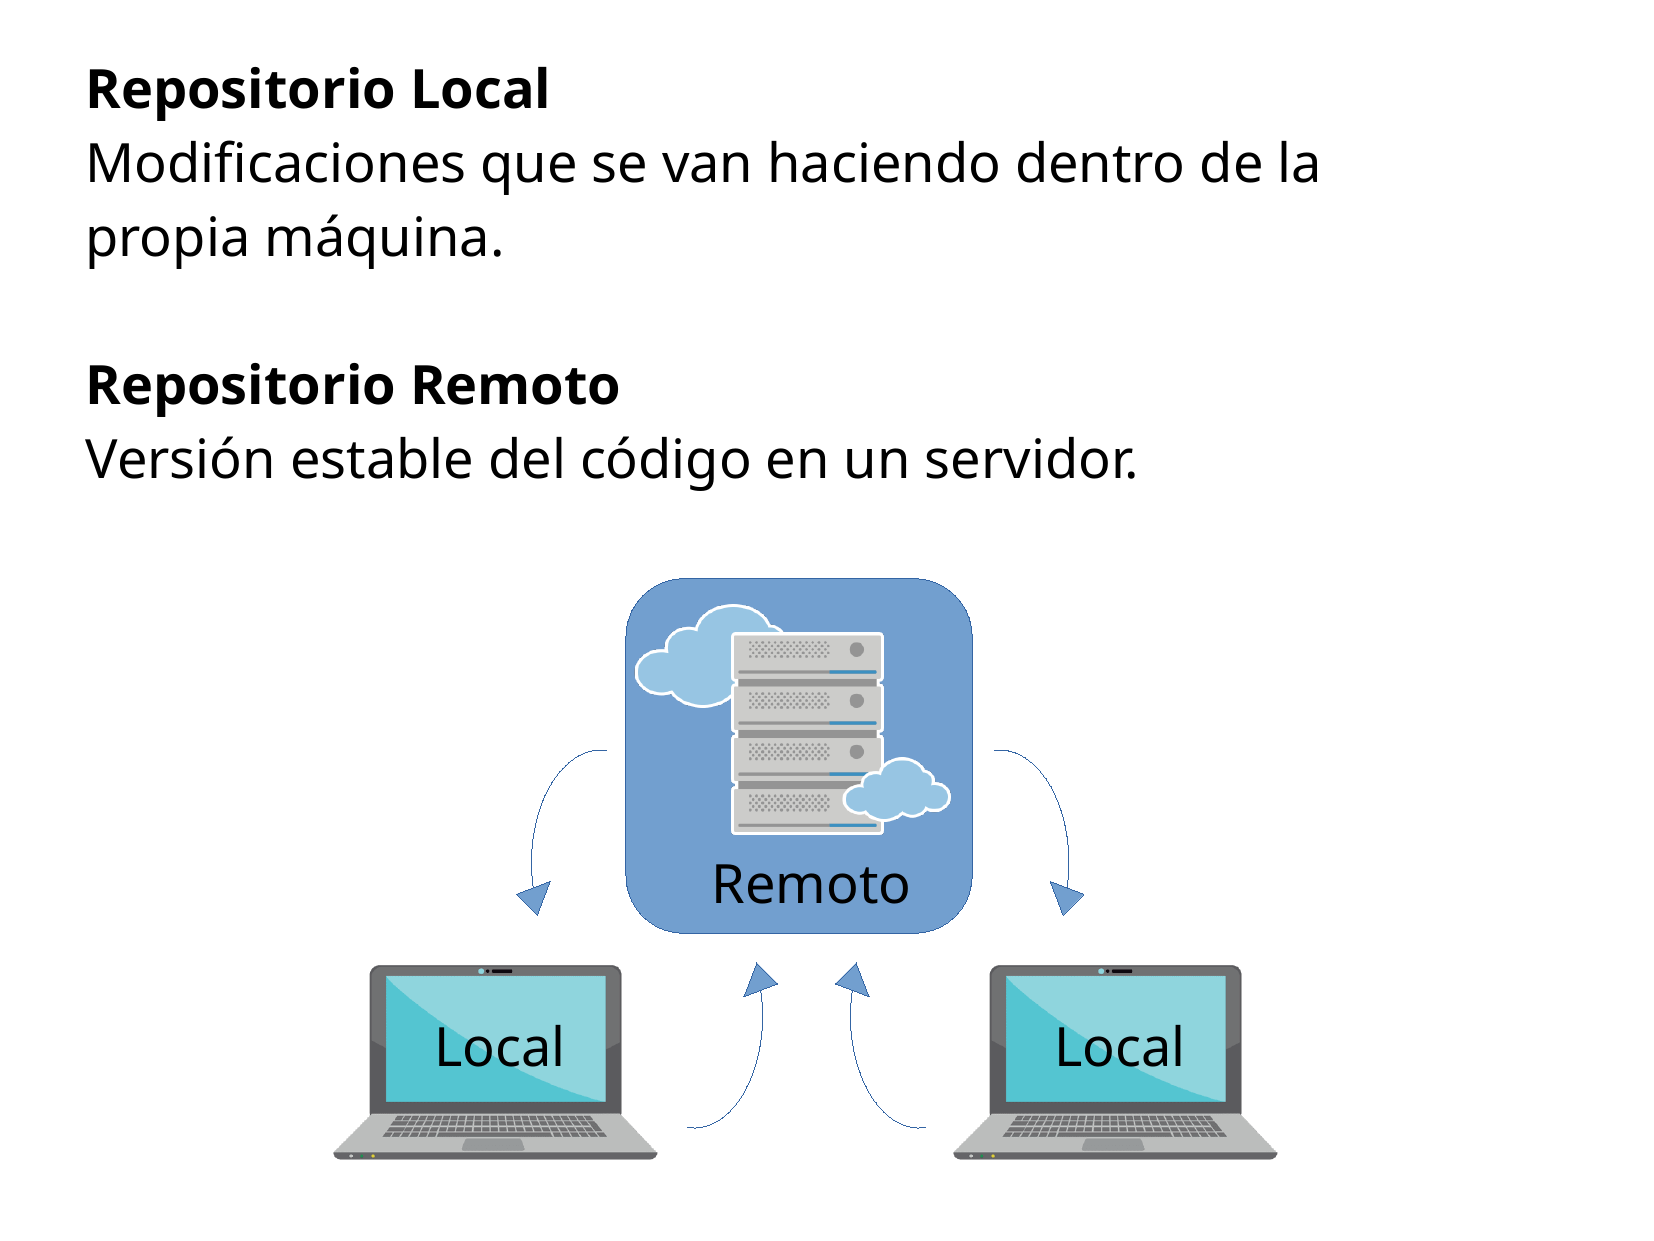

Repositorio Local
Modificaciones que se van haciendo dentro de la propia máquina.
Repositorio Remoto
Versión estable del código en un servidor.
Remoto
Local
Local